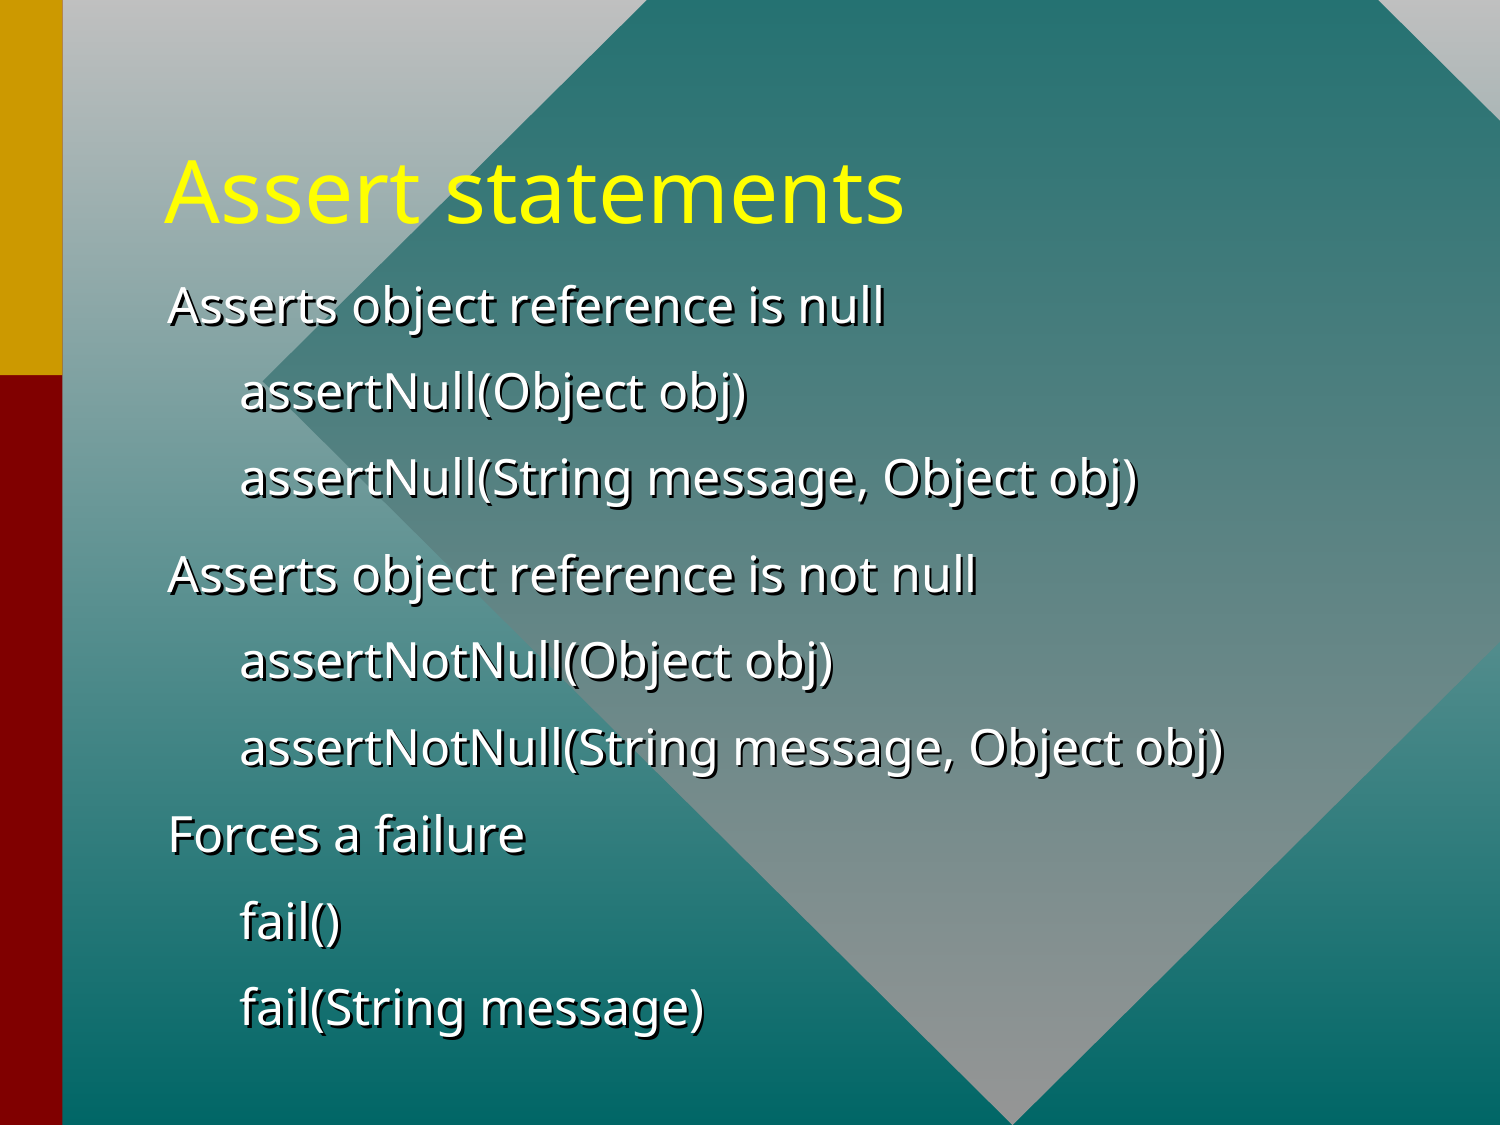

# Assert statements
Asserts object reference is null
assertNull(Object obj)
assertNull(String message, Object obj)
Asserts object reference is not null
assertNotNull(Object obj)
assertNotNull(String message, Object obj)
Forces a failure
fail()
fail(String message)